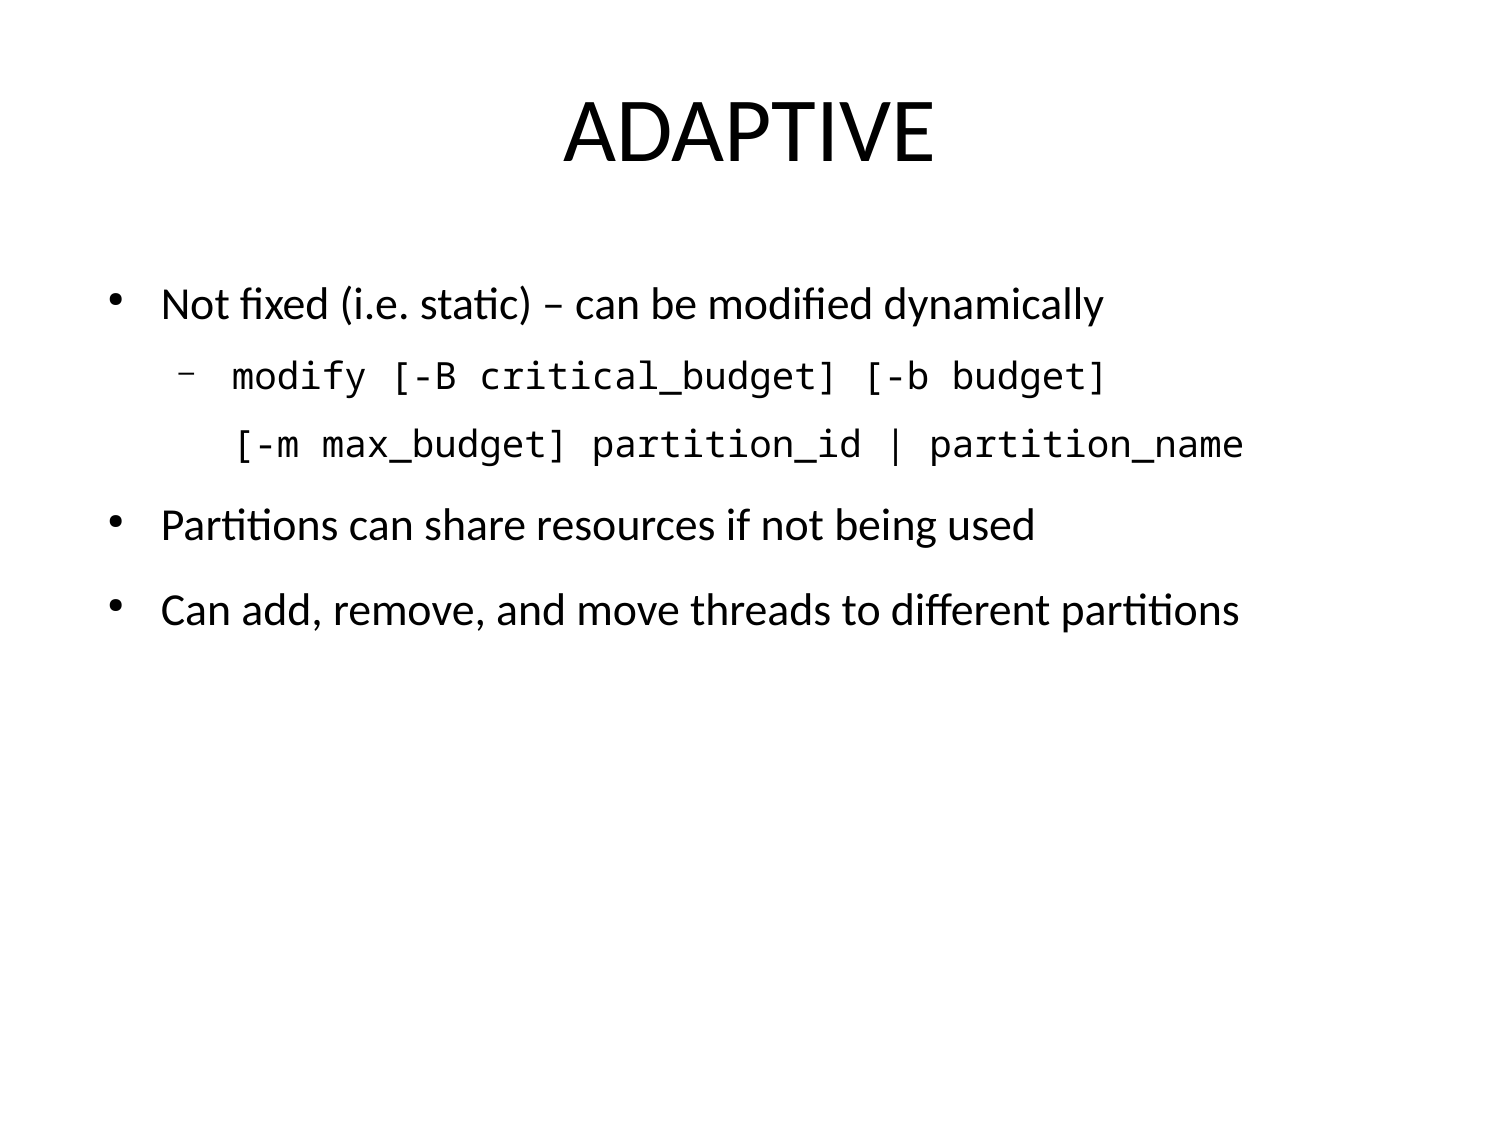

# ADAPTIVE
Not fixed (i.e. static) – can be modified dynamically
modify [-B critical_budget] [-b budget]
[-m max_budget] partition_id | partition_name
Partitions can share resources if not being used
Can add, remove, and move threads to different partitions